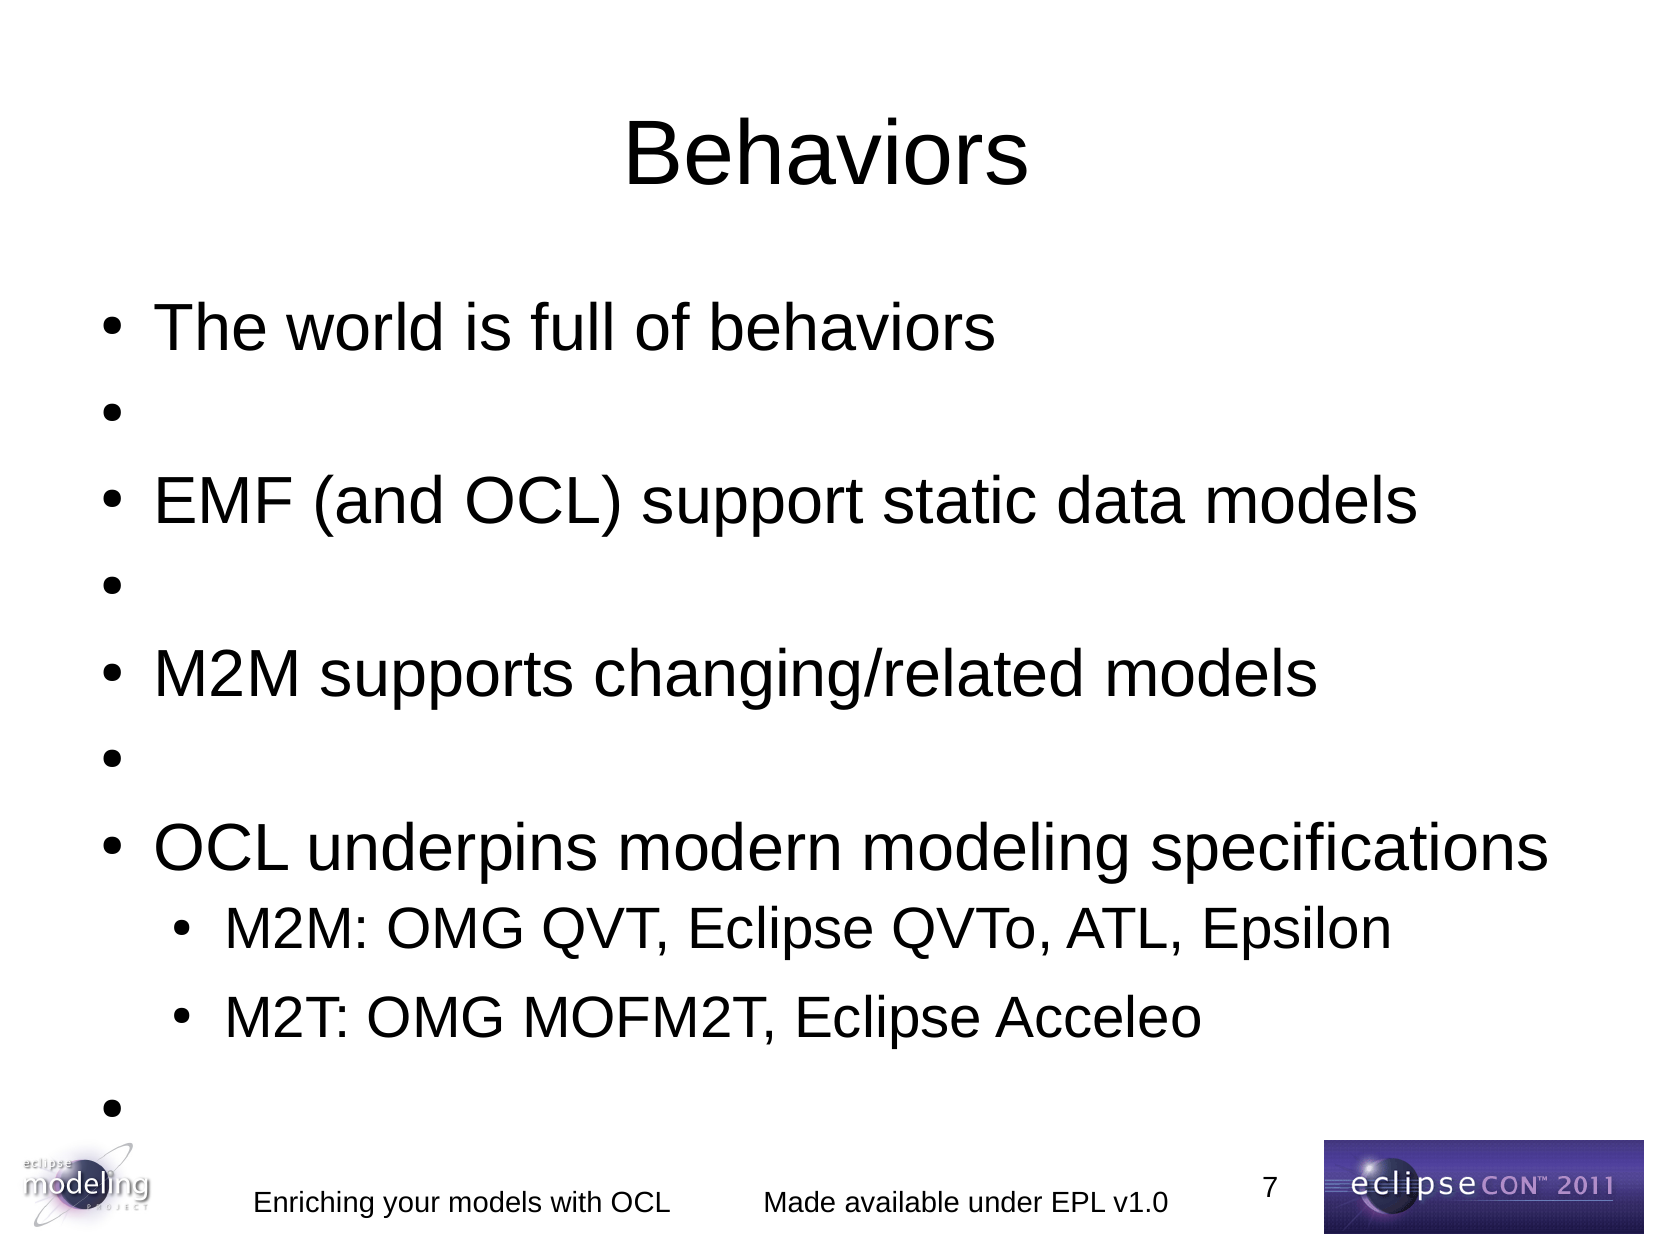

# Behaviors
The world is full of behaviors
EMF (and OCL) support static data models
M2M supports changing/related models
OCL underpins modern modeling specifications
M2M: OMG QVT, Eclipse QVTo, ATL, Epsilon
M2T: OMG MOFM2T, Eclipse Acceleo
7
Enriching your models with OCL